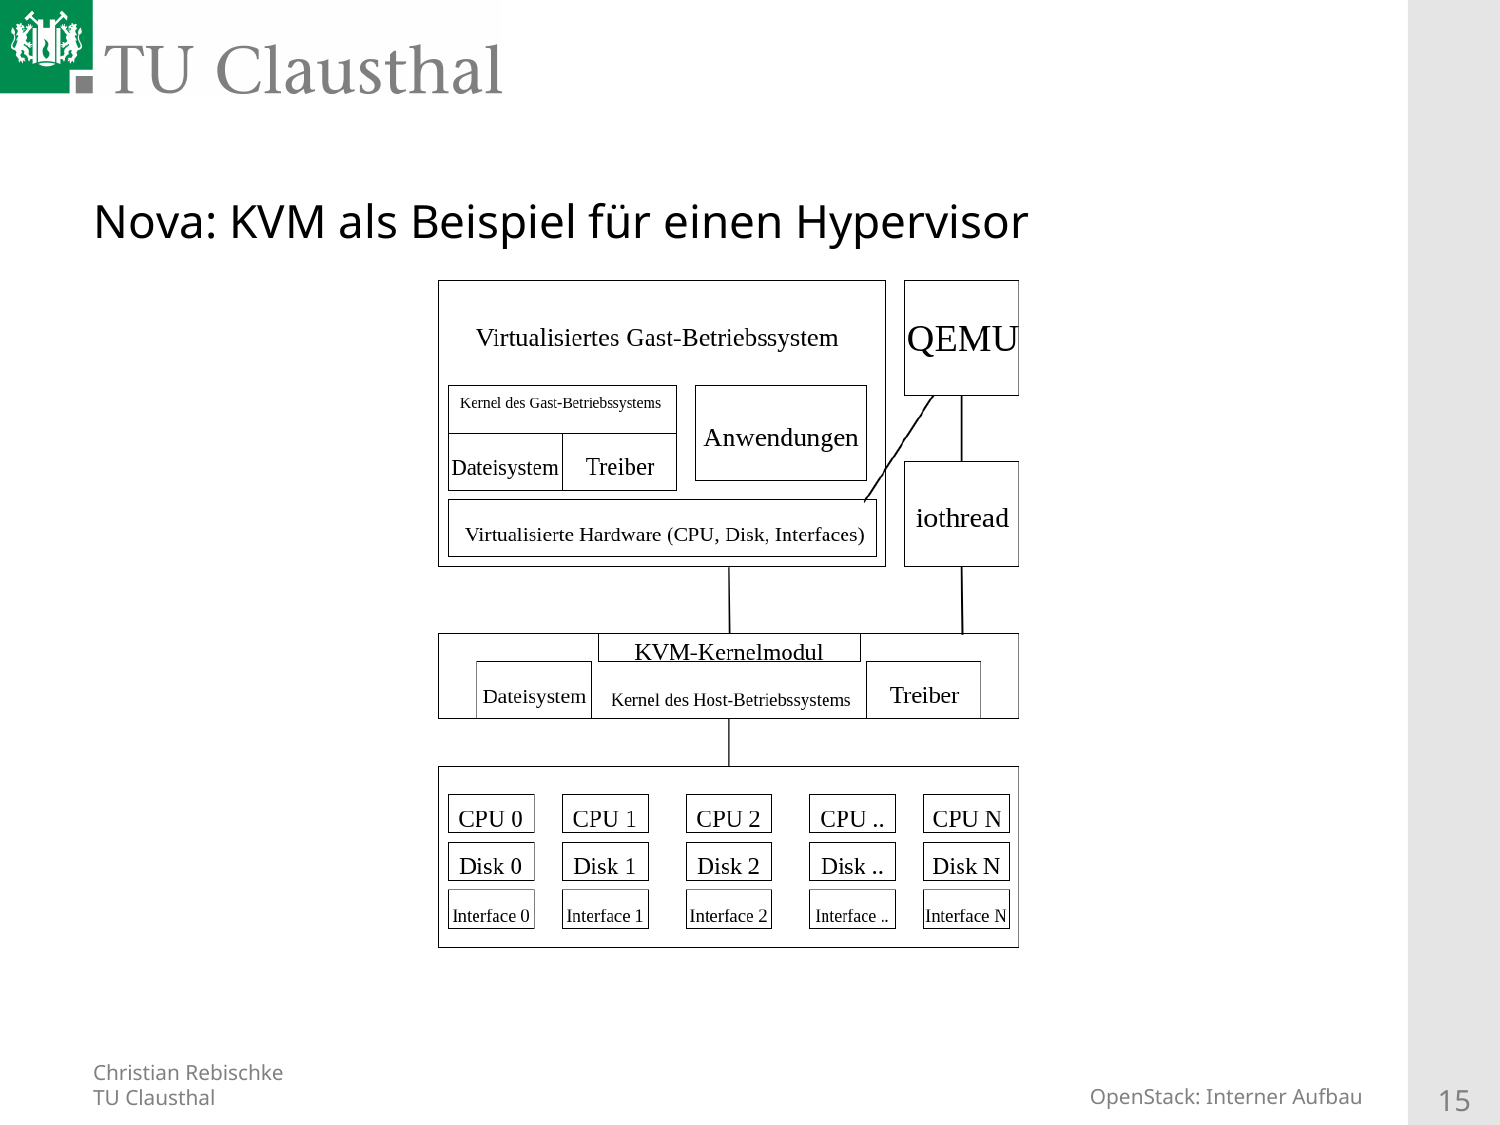

# Nova: KVM als Beispiel für einen Hypervisor